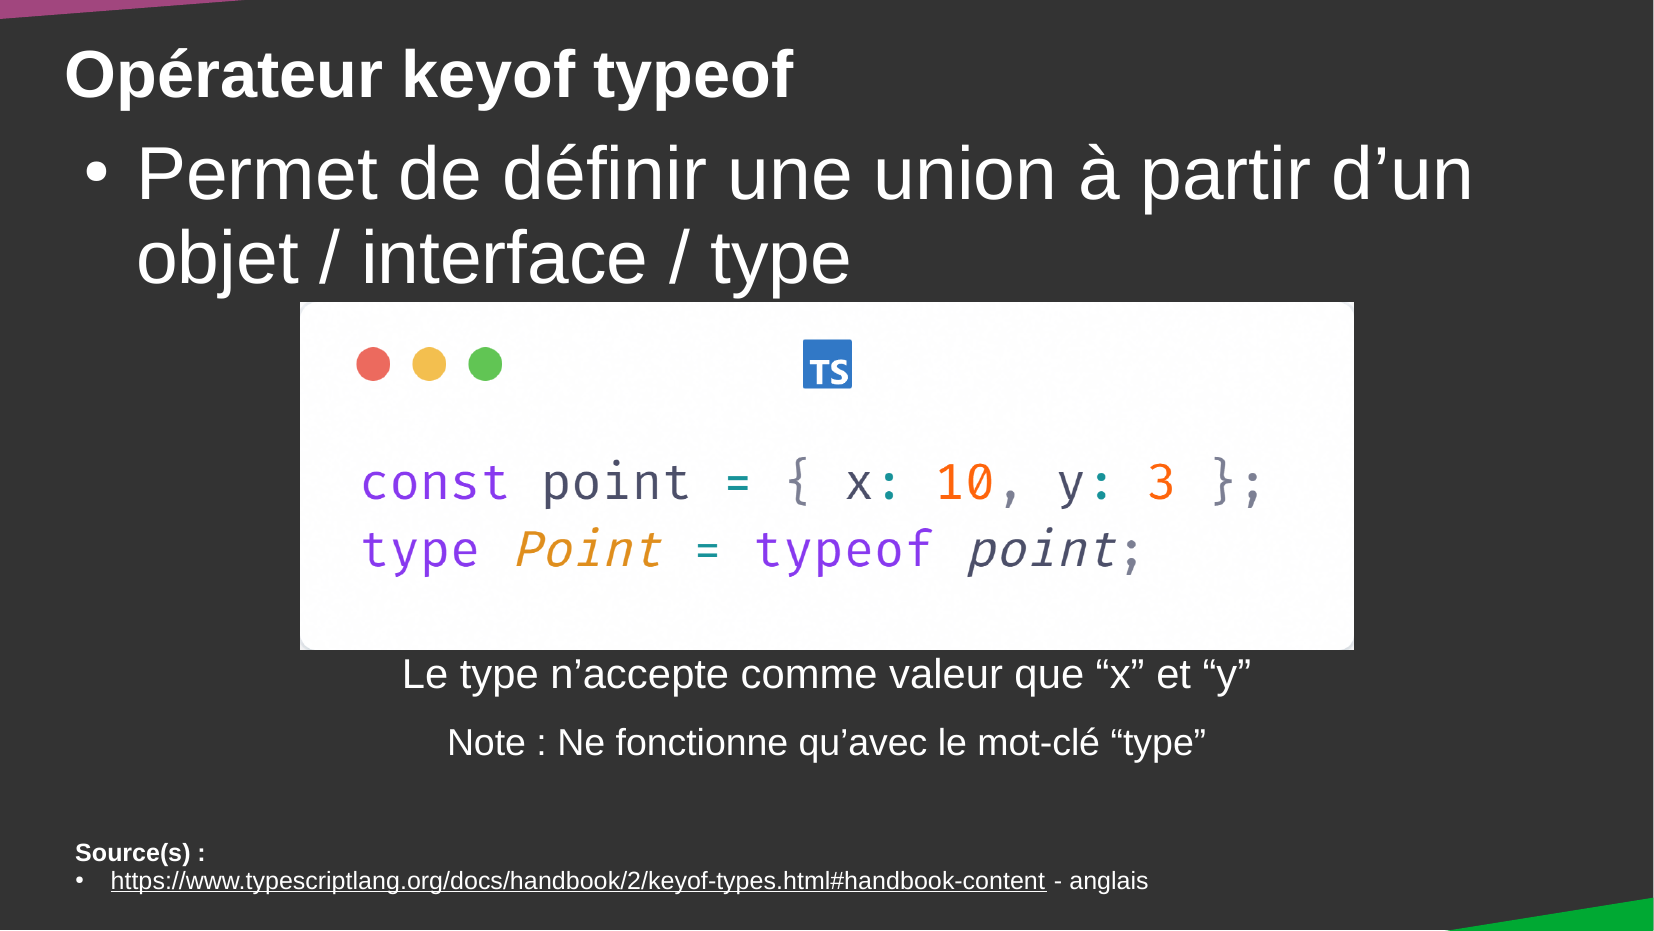

# Opérateur keyof typeof
Permet de définir une union à partir d’un objet / interface / type
Le type n’accepte comme valeur que “x” et “y”
Note : Ne fonctionne qu’avec le mot-clé “type”
Source(s) :
https://www.typescriptlang.org/docs/handbook/2/keyof-types.html#handbook-content - anglais